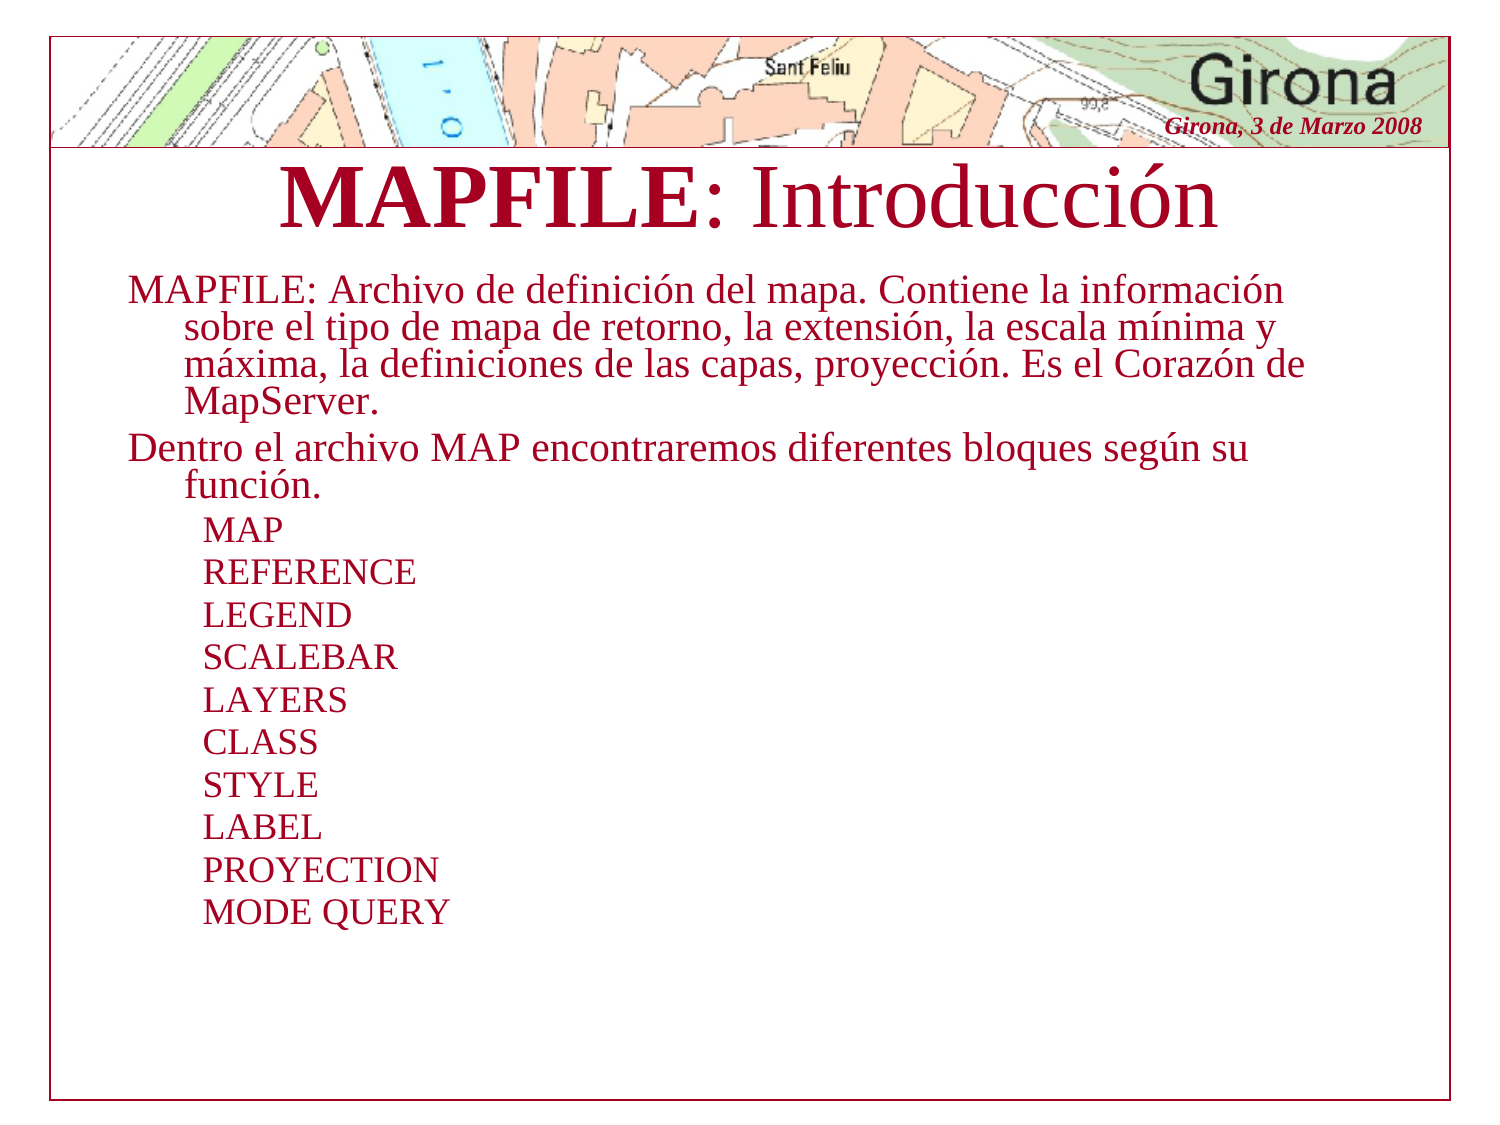

MAPFILE: Introducción
# MAPFILE: Archivo de definición del mapa. Contiene la información sobre el tipo de mapa de retorno, la extensión, la escala mínima y máxima, la definiciones de las capas, proyección. Es el Corazón de MapServer.
Dentro el archivo MAP encontraremos diferentes bloques según su función.
MAP
REFERENCE
LEGEND
SCALEBAR
LAYERS
CLASS
STYLE
LABEL
PROYECTION
MODE QUERY